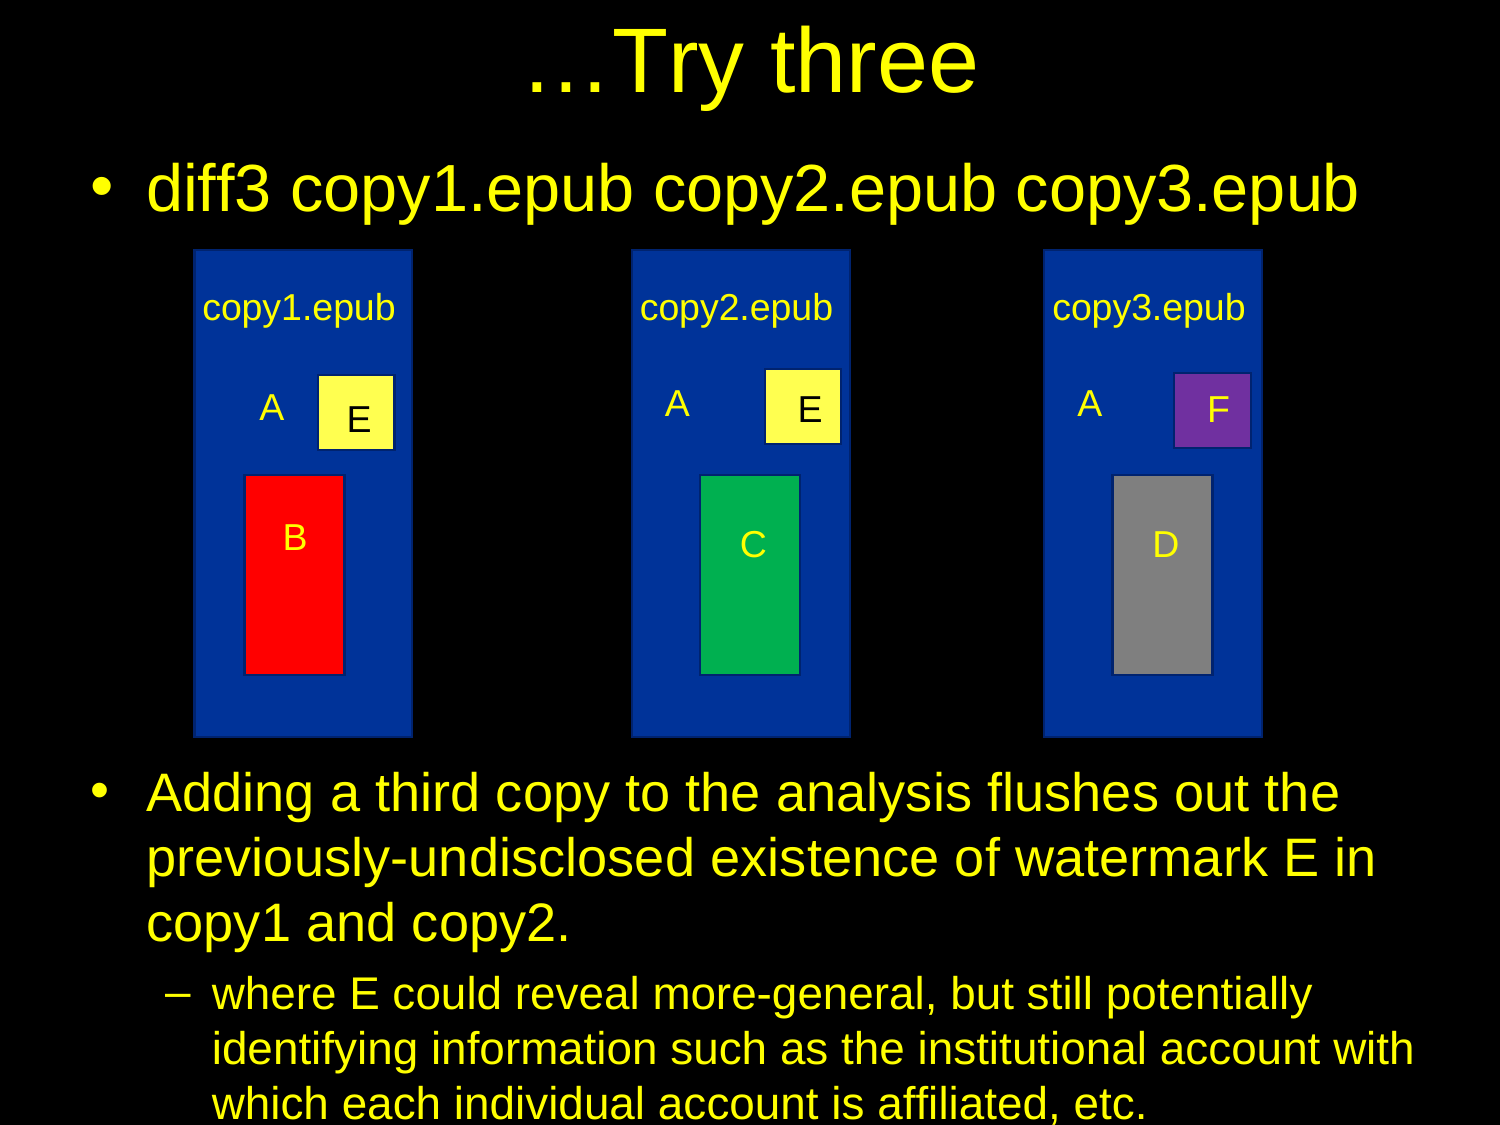

# …Try three
diff3 copy1.epub copy2.epub copy3.epub
Adding a third copy to the analysis flushes out the previously-undisclosed existence of watermark E in copy1 and copy2.
where E could reveal more-general, but still potentially identifying information such as the institutional account with which each individual account is affiliated, etc.
copy1.epub
copy2.epub
copy3.epub
A
A
A
E
F
E
B
C
D